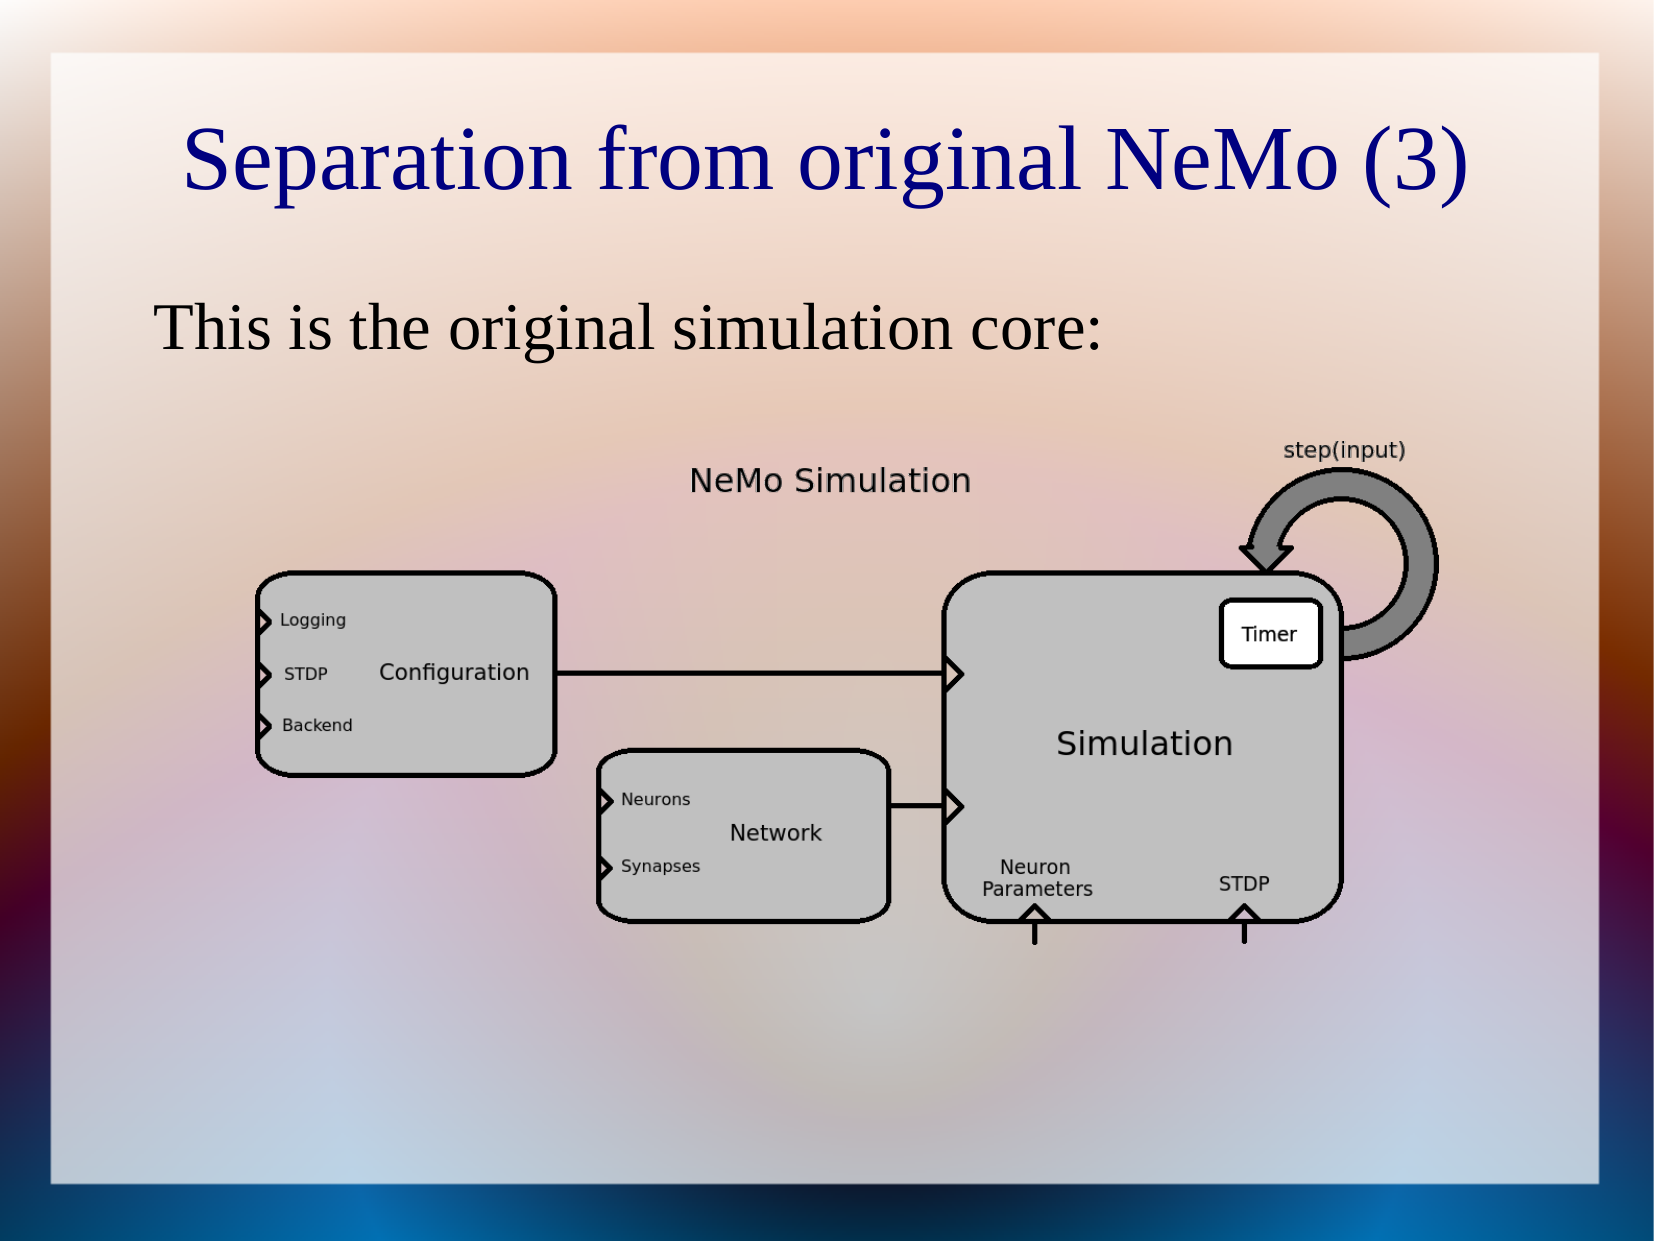

# Separation from original NeMo (3)
This is the original simulation core: